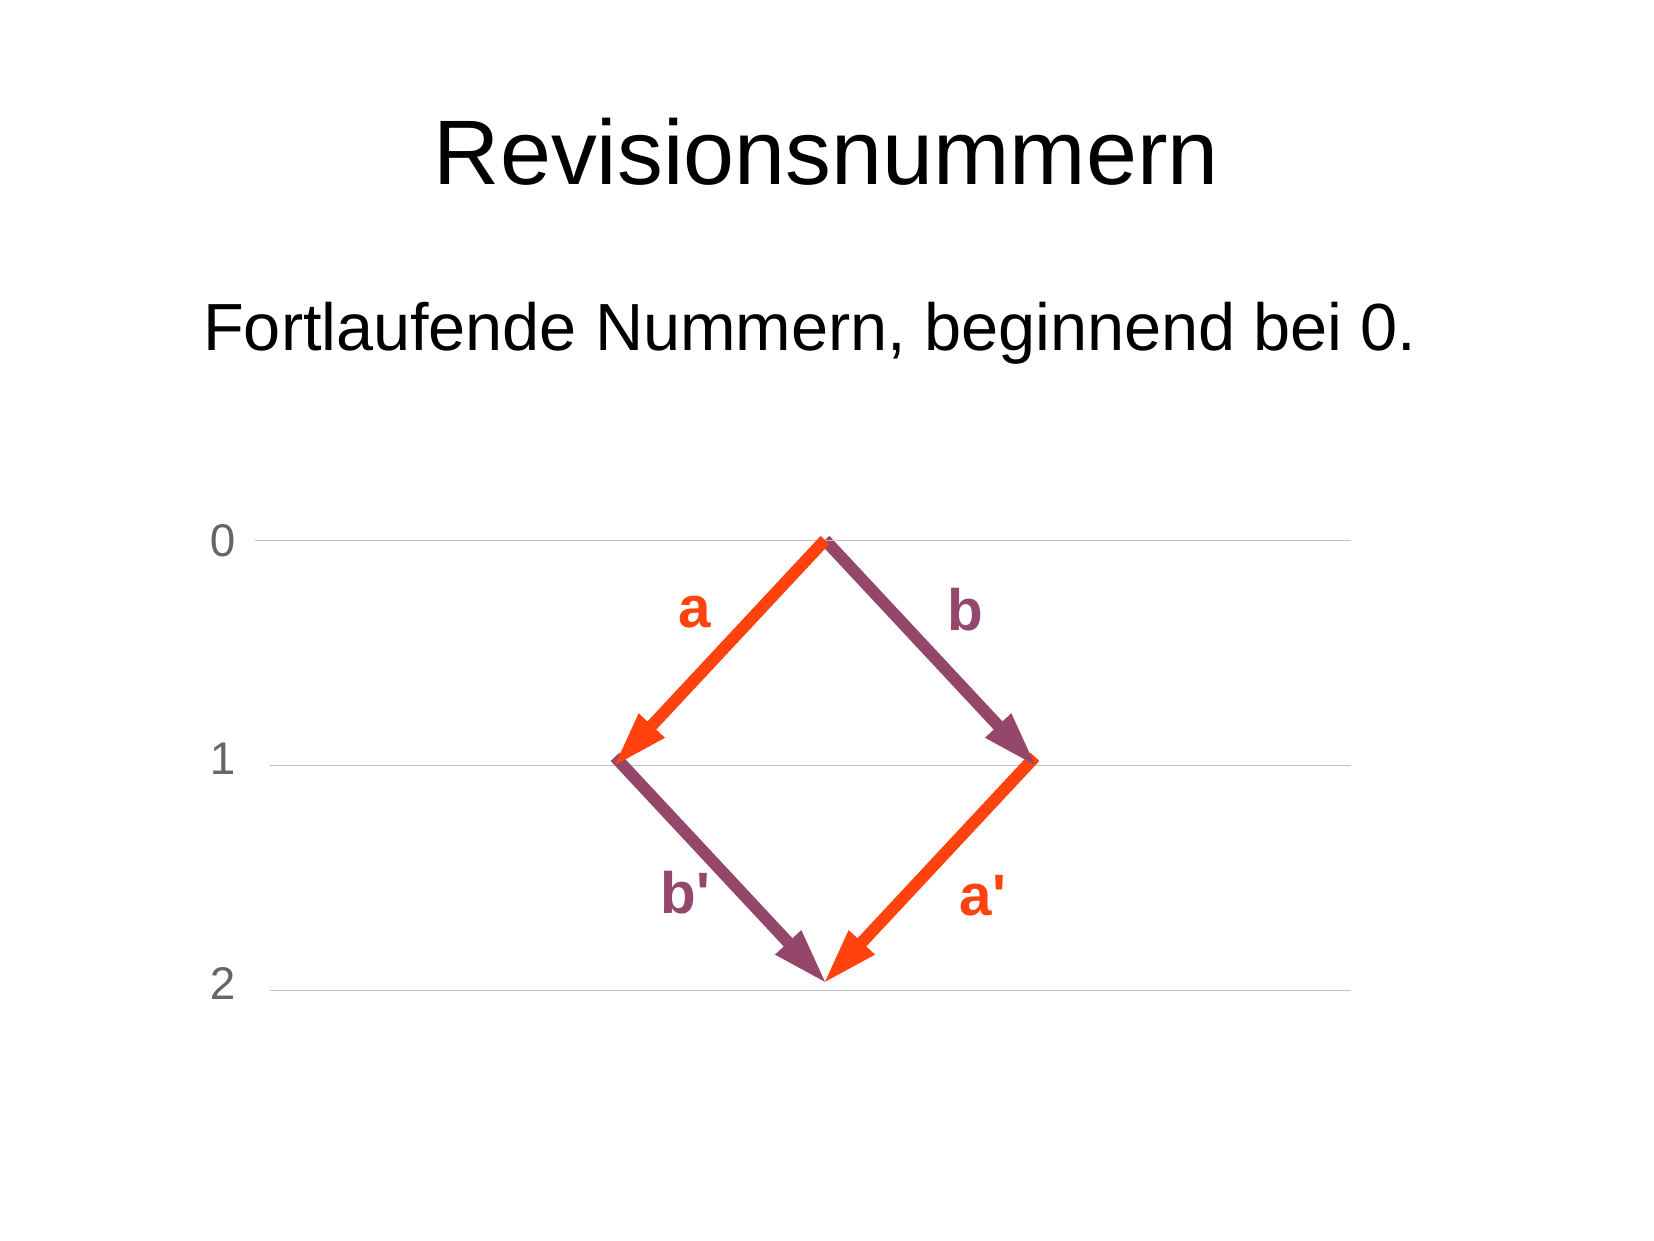

# Revisionsnummern
Fortlaufende Nummern, beginnend bei 0.
0
a
b
1
b'
a'
2